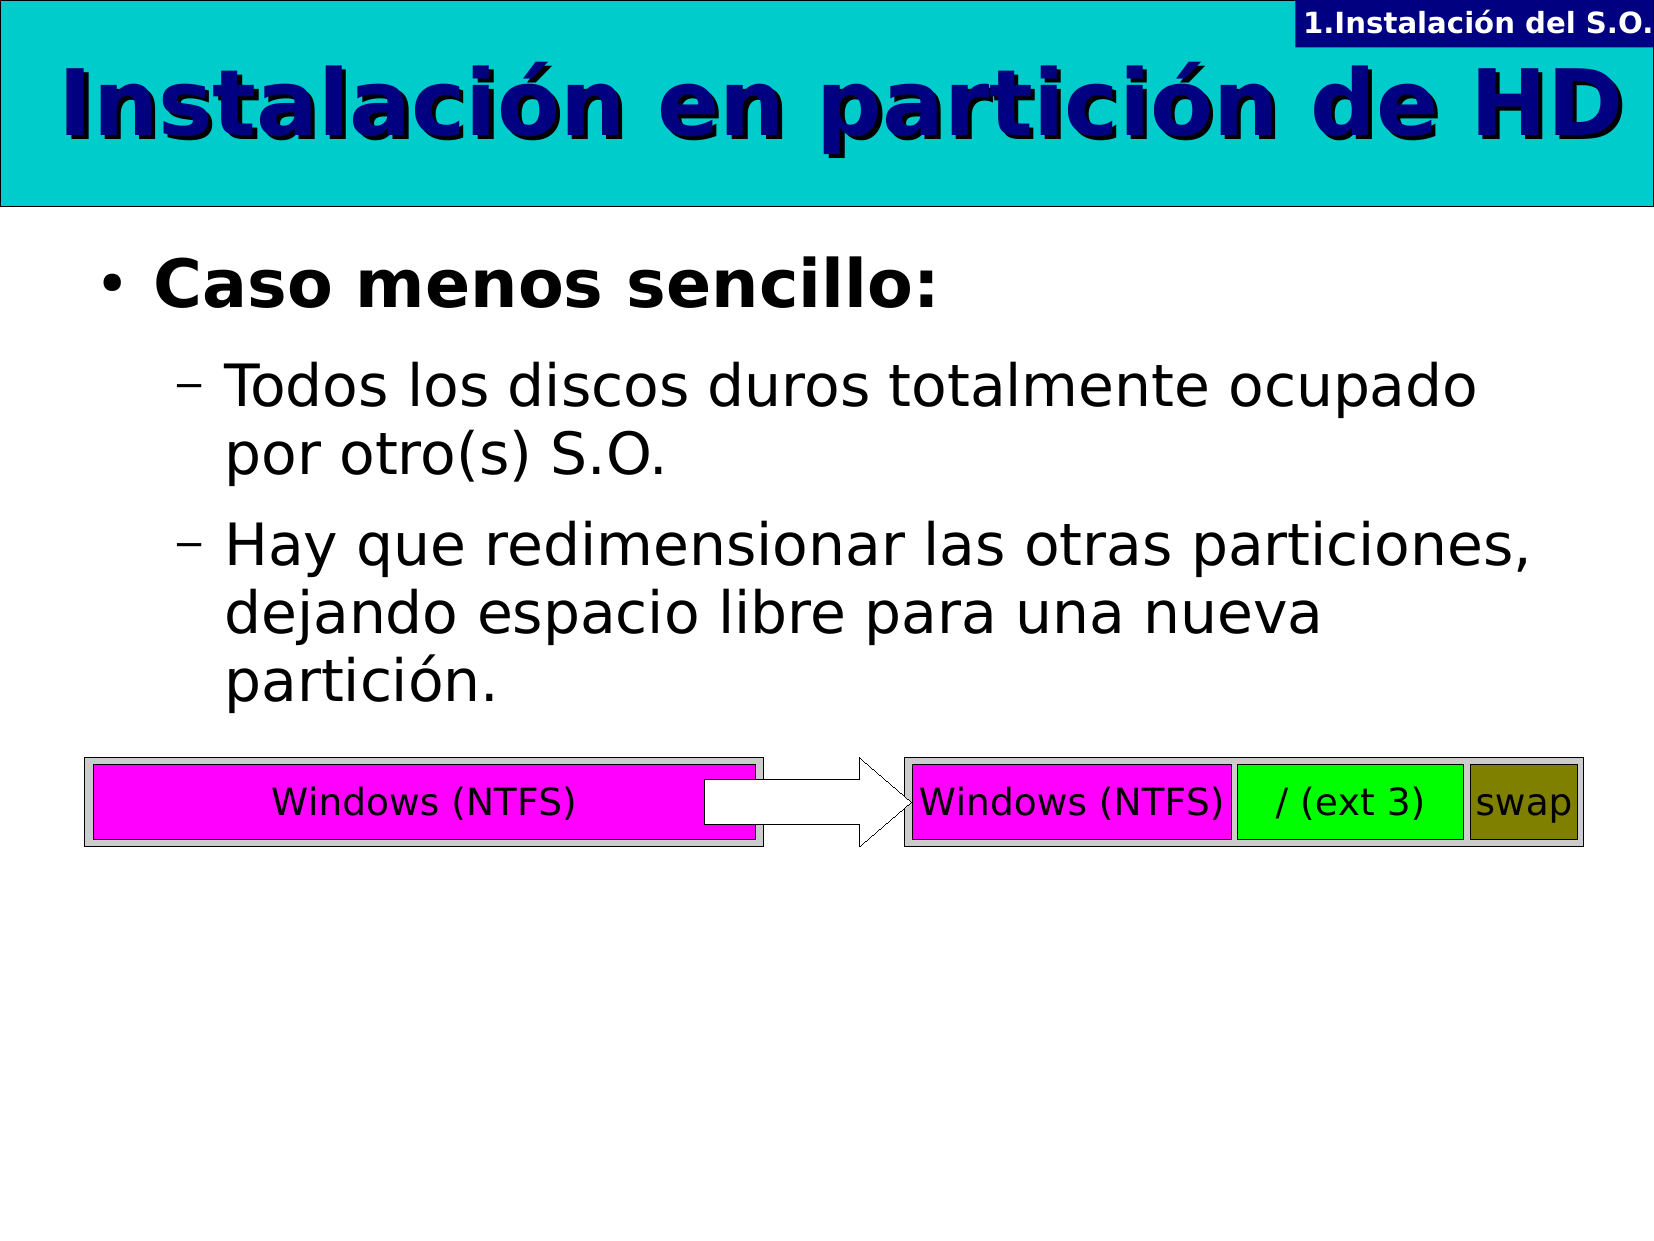

1.Instalación del S.O.
# Instalación en partición de HD
Caso menos sencillo:
Todos los discos duros totalmente ocupado por otro(s) S.O.
Hay que redimensionar las otras particiones, dejando espacio libre para una nueva partición.
Windows (NTFS)
Windows (NTFS)
/ (ext 3)
swap